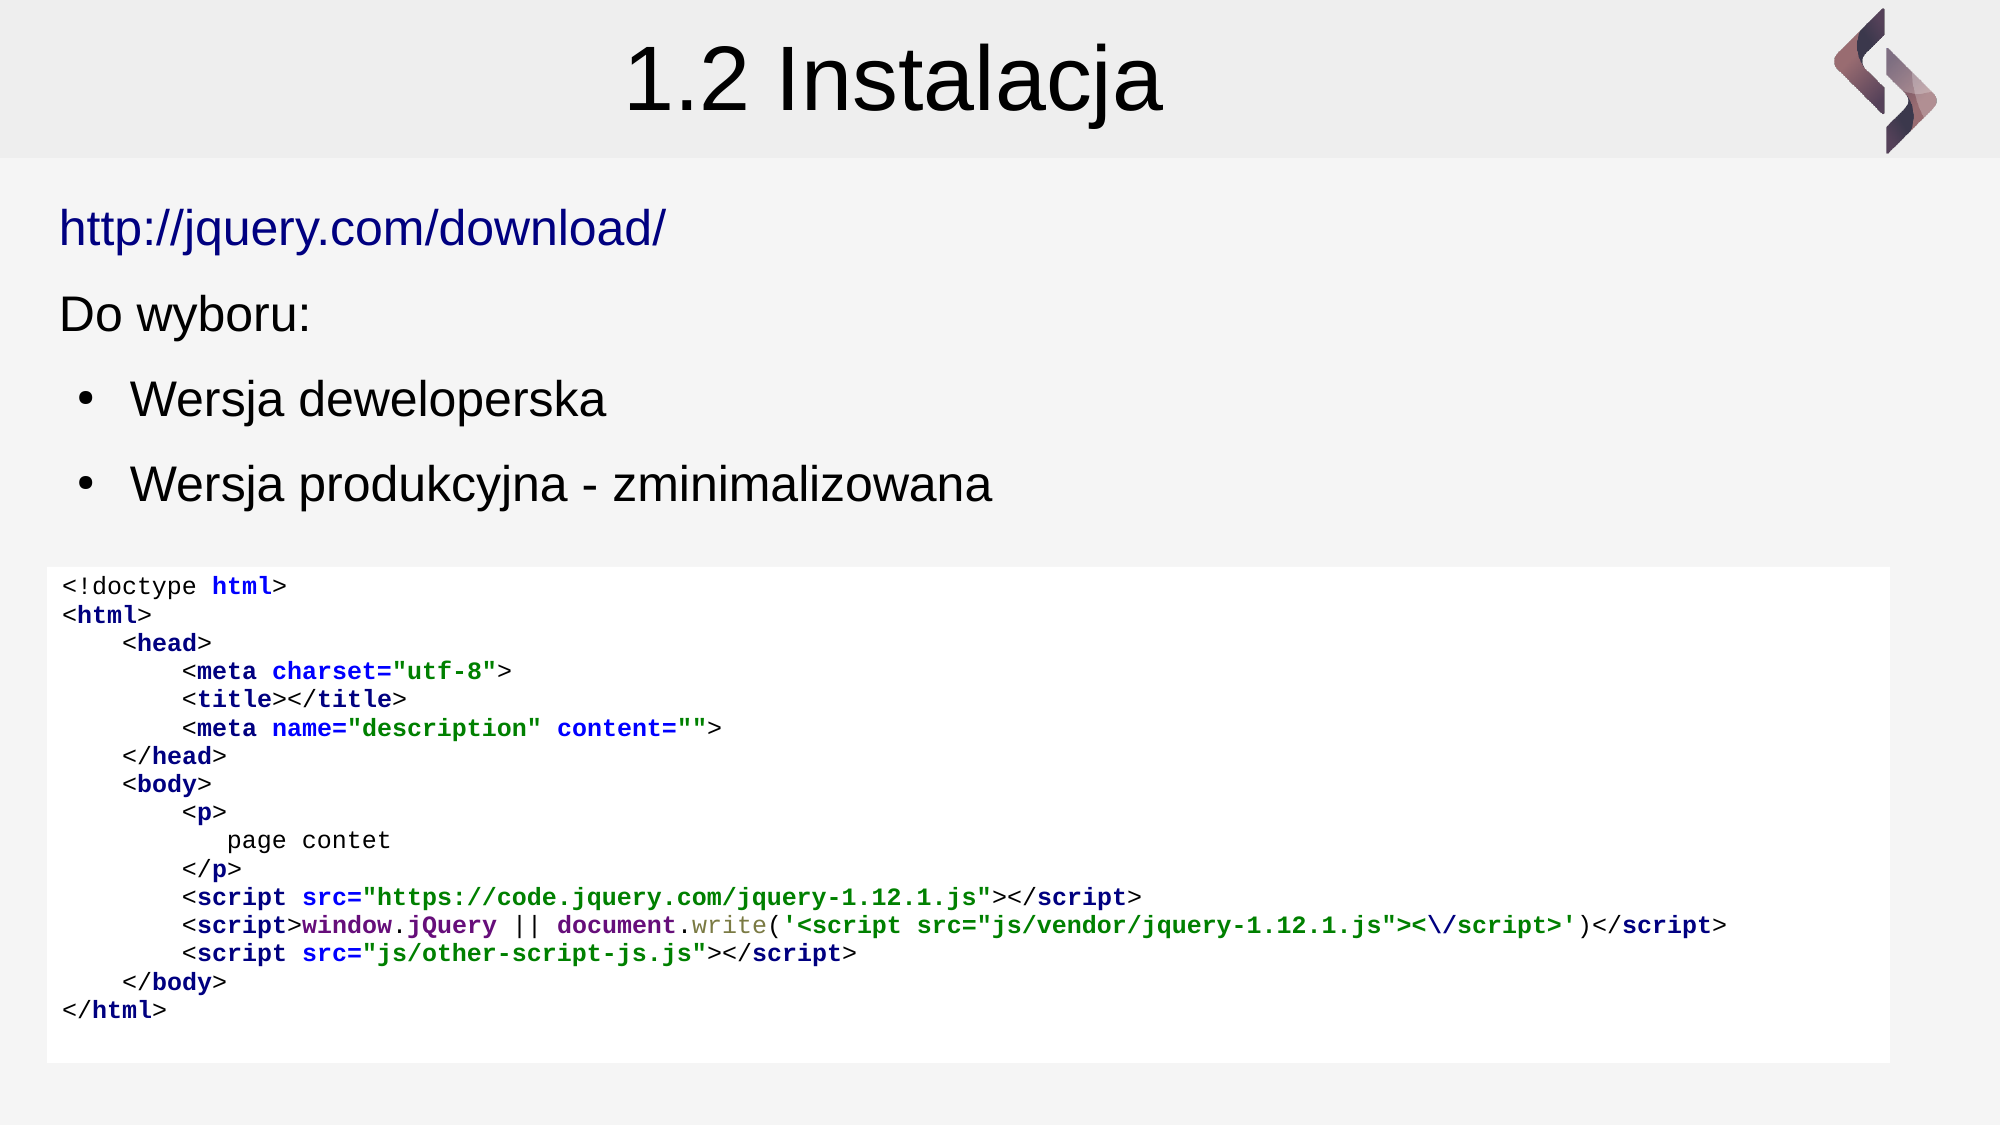

# 1.2 Instalacja
http://jquery.com/download/
Do wyboru:
Wersja deweloperska
Wersja produkcyjna - zminimalizowana
<!doctype html>
<html>
 <head>
 <meta charset="utf-8">
 <title></title>
 <meta name="description" content="">
 </head>
 <body>
 <p>
 page contet
 </p>
 <script src="https://code.jquery.com/jquery-1.12.1.js"></script>
 <script>window.jQuery || document.write('<script src="js/vendor/jquery-1.12.1.js"><\/script>')</script>
 <script src="js/other-script-js.js"></script>
 </body>
</html>